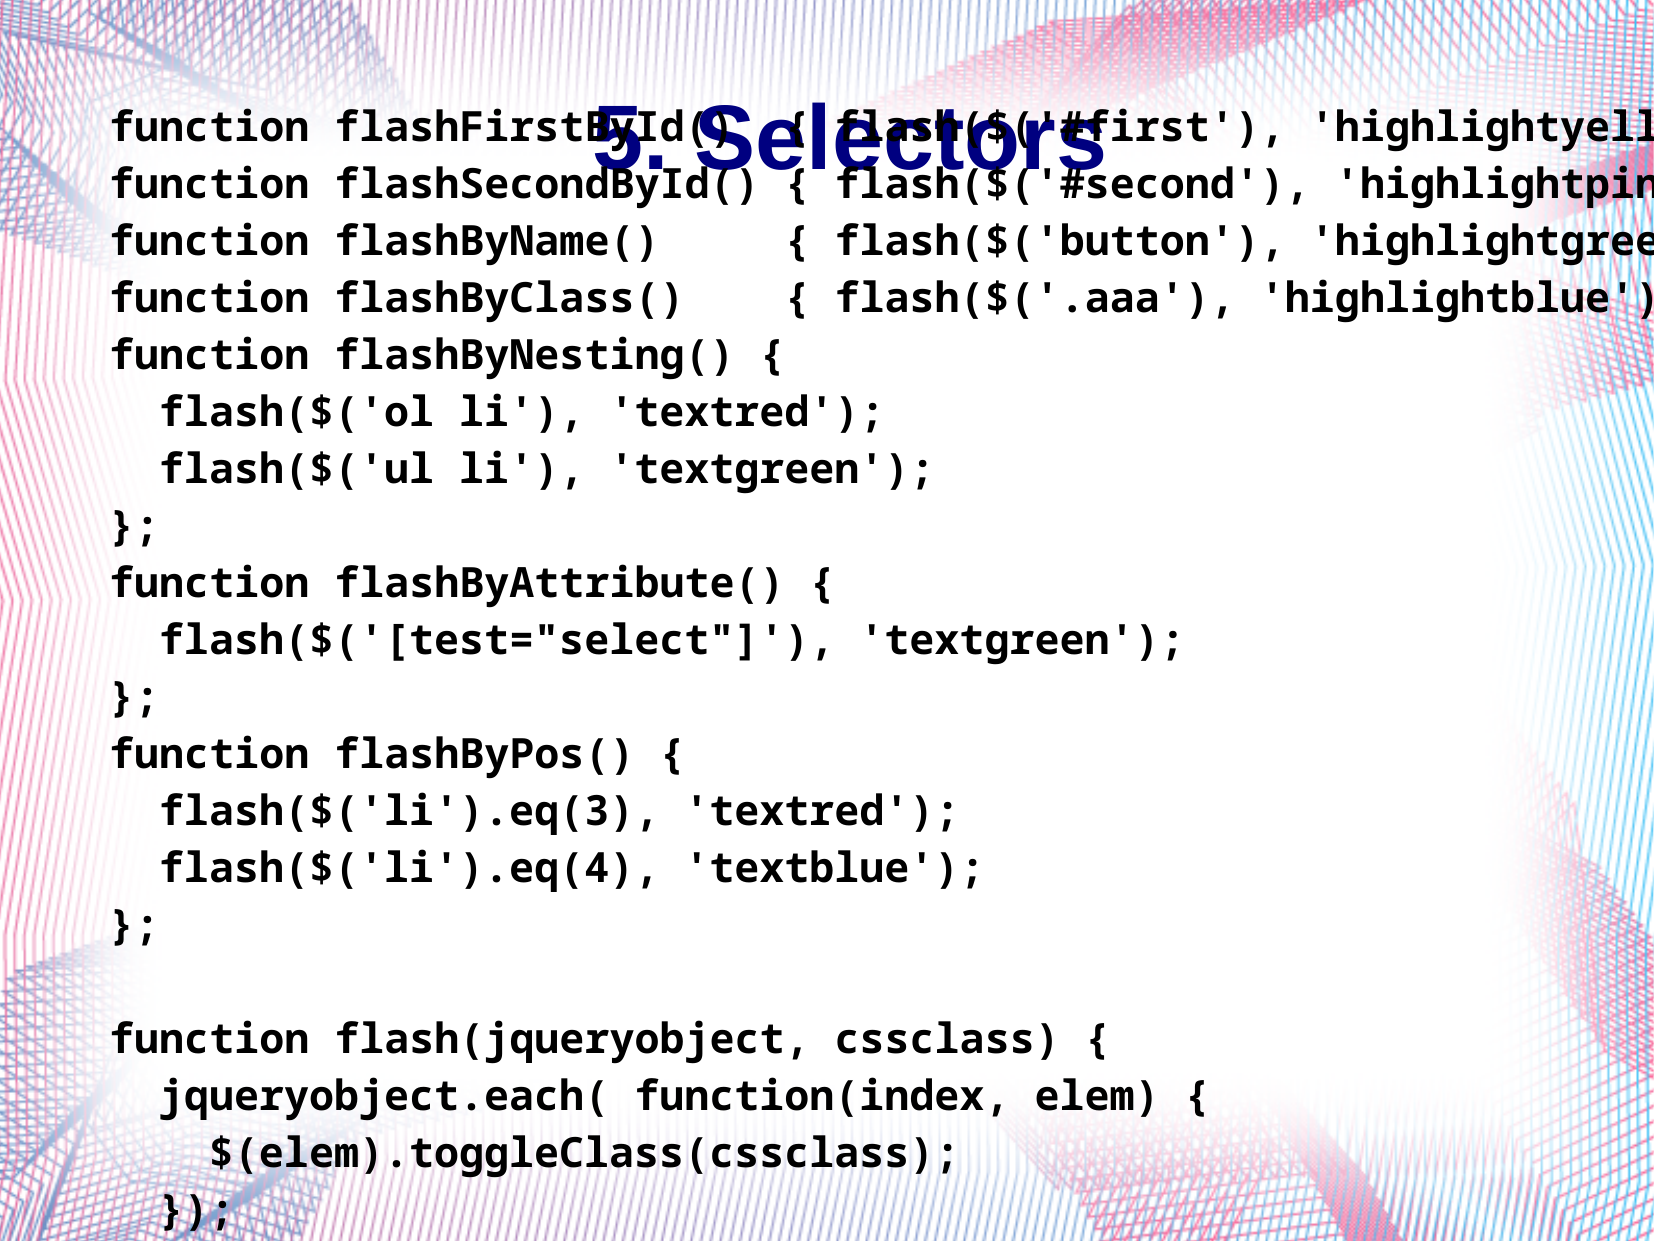

# 5. Selectors
 function flashFirstById() { flash($('#first'), 'highlightyellow'); };
 function flashSecondById() { flash($('#second'), 'highlightpink'); };
 function flashByName() { flash($('button'), 'highlightgreen'); };
 function flashByClass() { flash($('.aaa'), 'highlightblue'); };
 function flashByNesting() {
 flash($('ol li'), 'textred');
 flash($('ul li'), 'textgreen');
 };
 function flashByAttribute() {
 flash($('[test="select"]'), 'textgreen');
 };
 function flashByPos() {
 flash($('li').eq(3), 'textred');
 flash($('li').eq(4), 'textblue');
 };
 function flash(jqueryobject, cssclass) {
 jqueryobject.each( function(index, elem) {
 $(elem).toggleClass(cssclass);
 });
 };